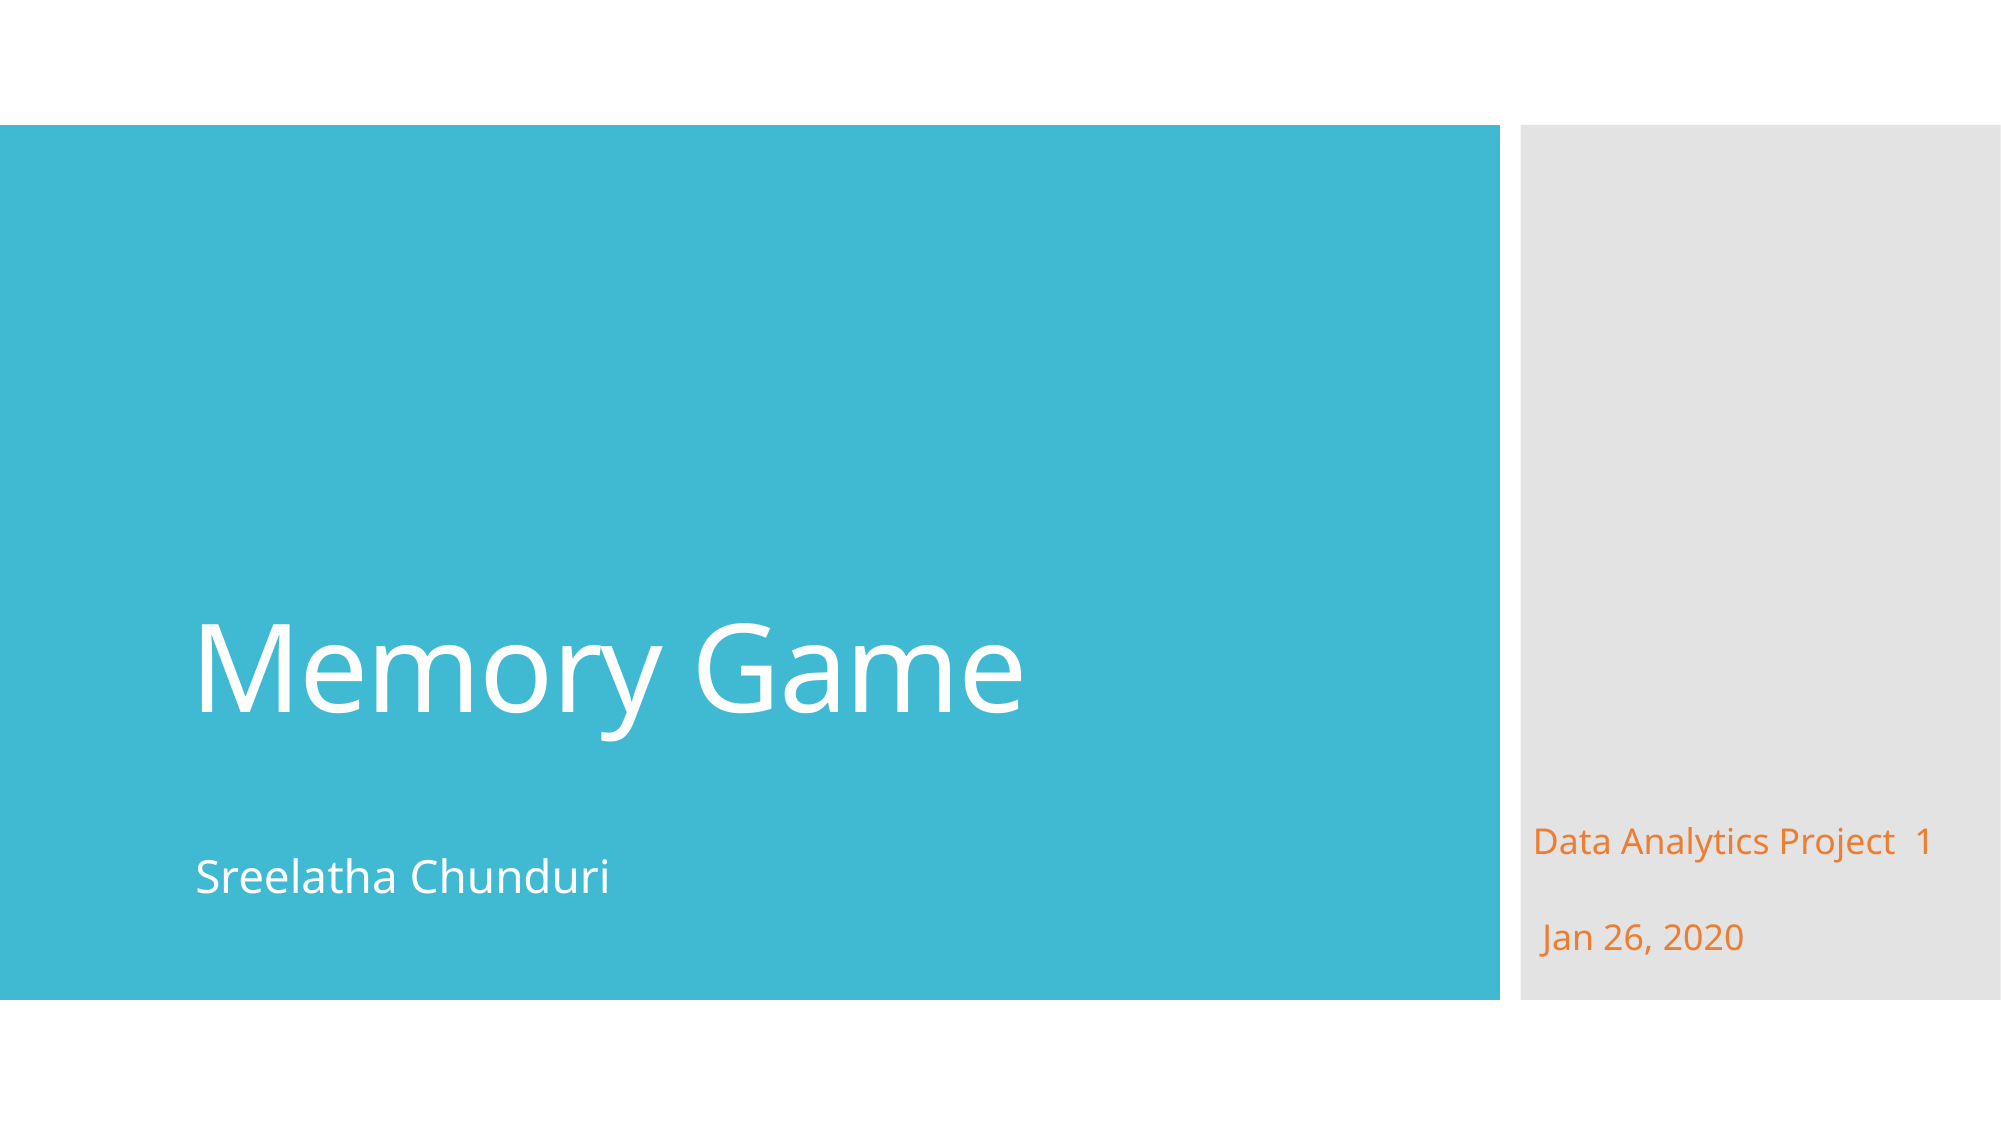

# Memory Game
Sreelatha Chunduri
Data Analytics Project 1
 Jan 26, 2020